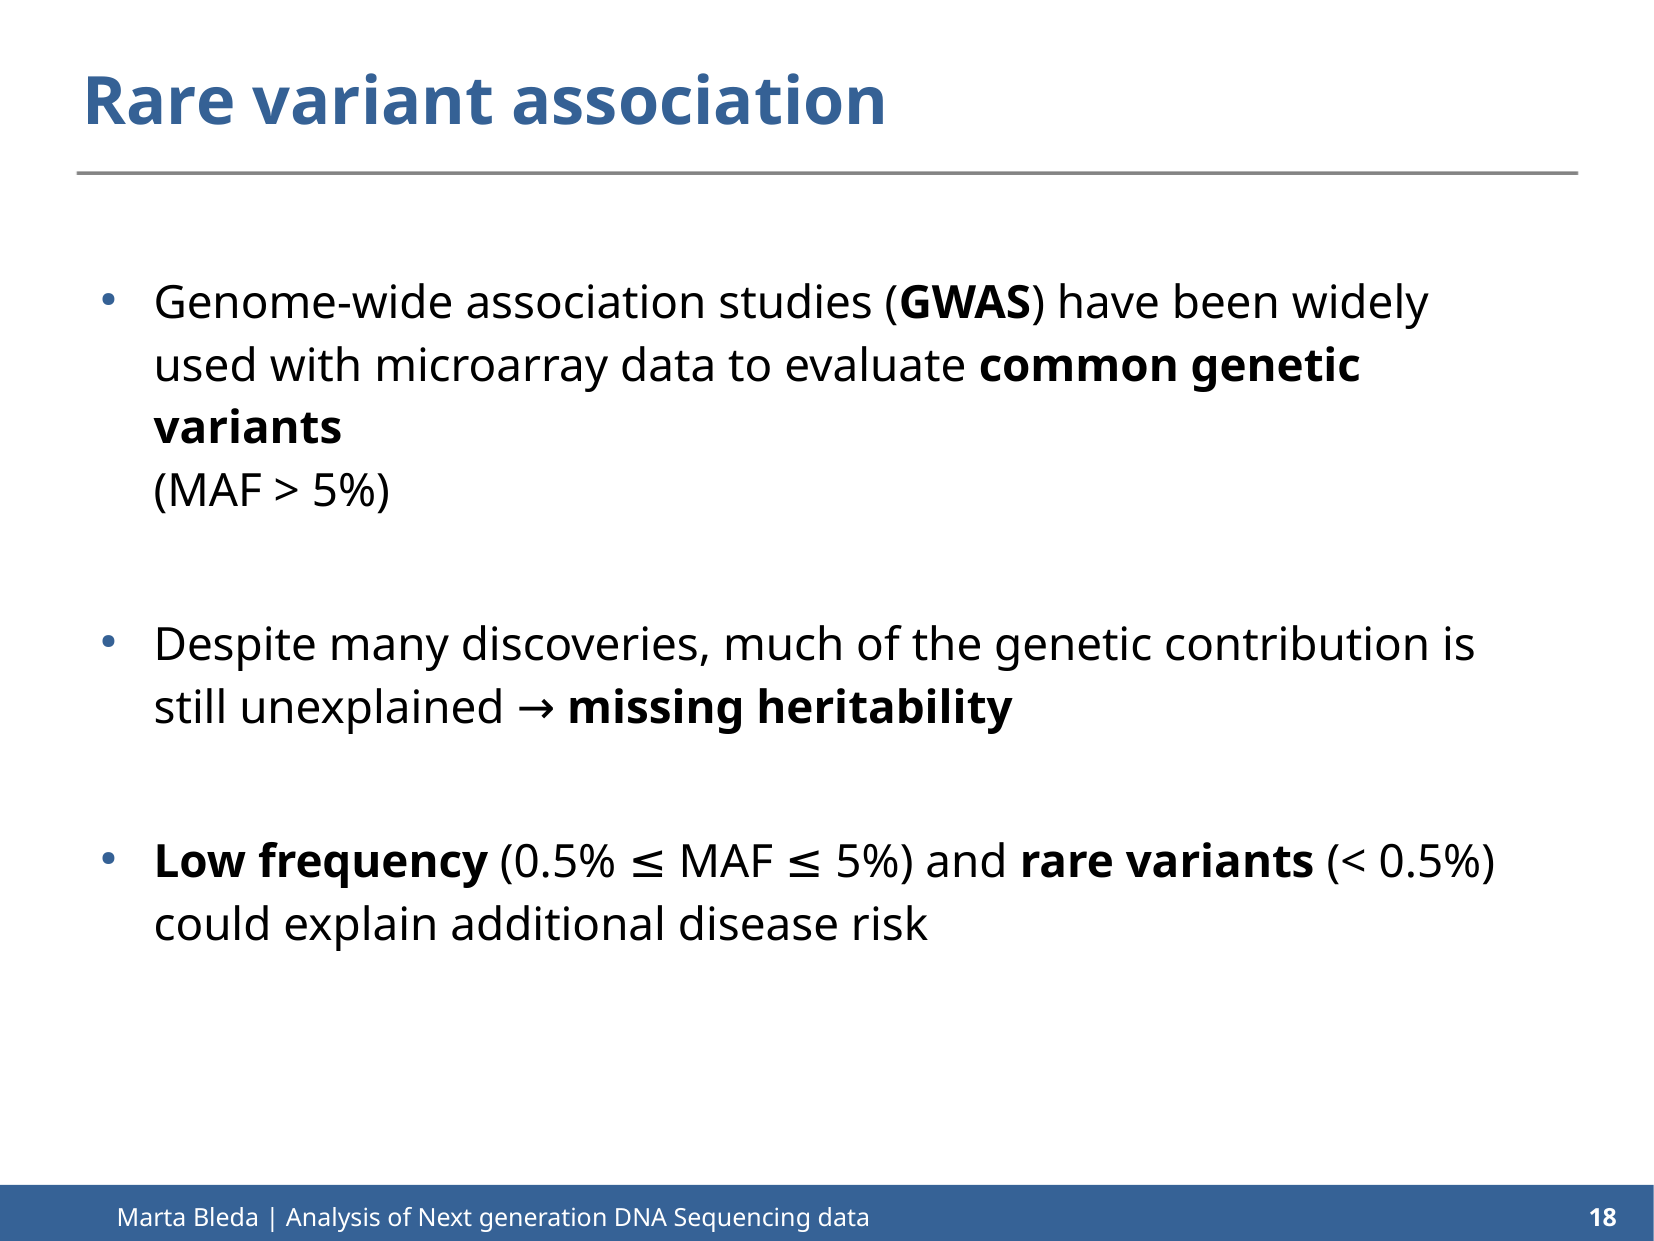

# Rare variant association
Genome-wide association studies (GWAS) have been widely used with microarray data to evaluate common genetic variants
(MAF > 5%)
Despite many discoveries, much of the genetic contribution is still unexplained → missing heritability
Low frequency (0.5% ≤ MAF ≤ 5%) and rare variants (< 0.5%) could explain additional disease risk
Marta Bleda | Analysis of Next generation DNA Sequencing data
18